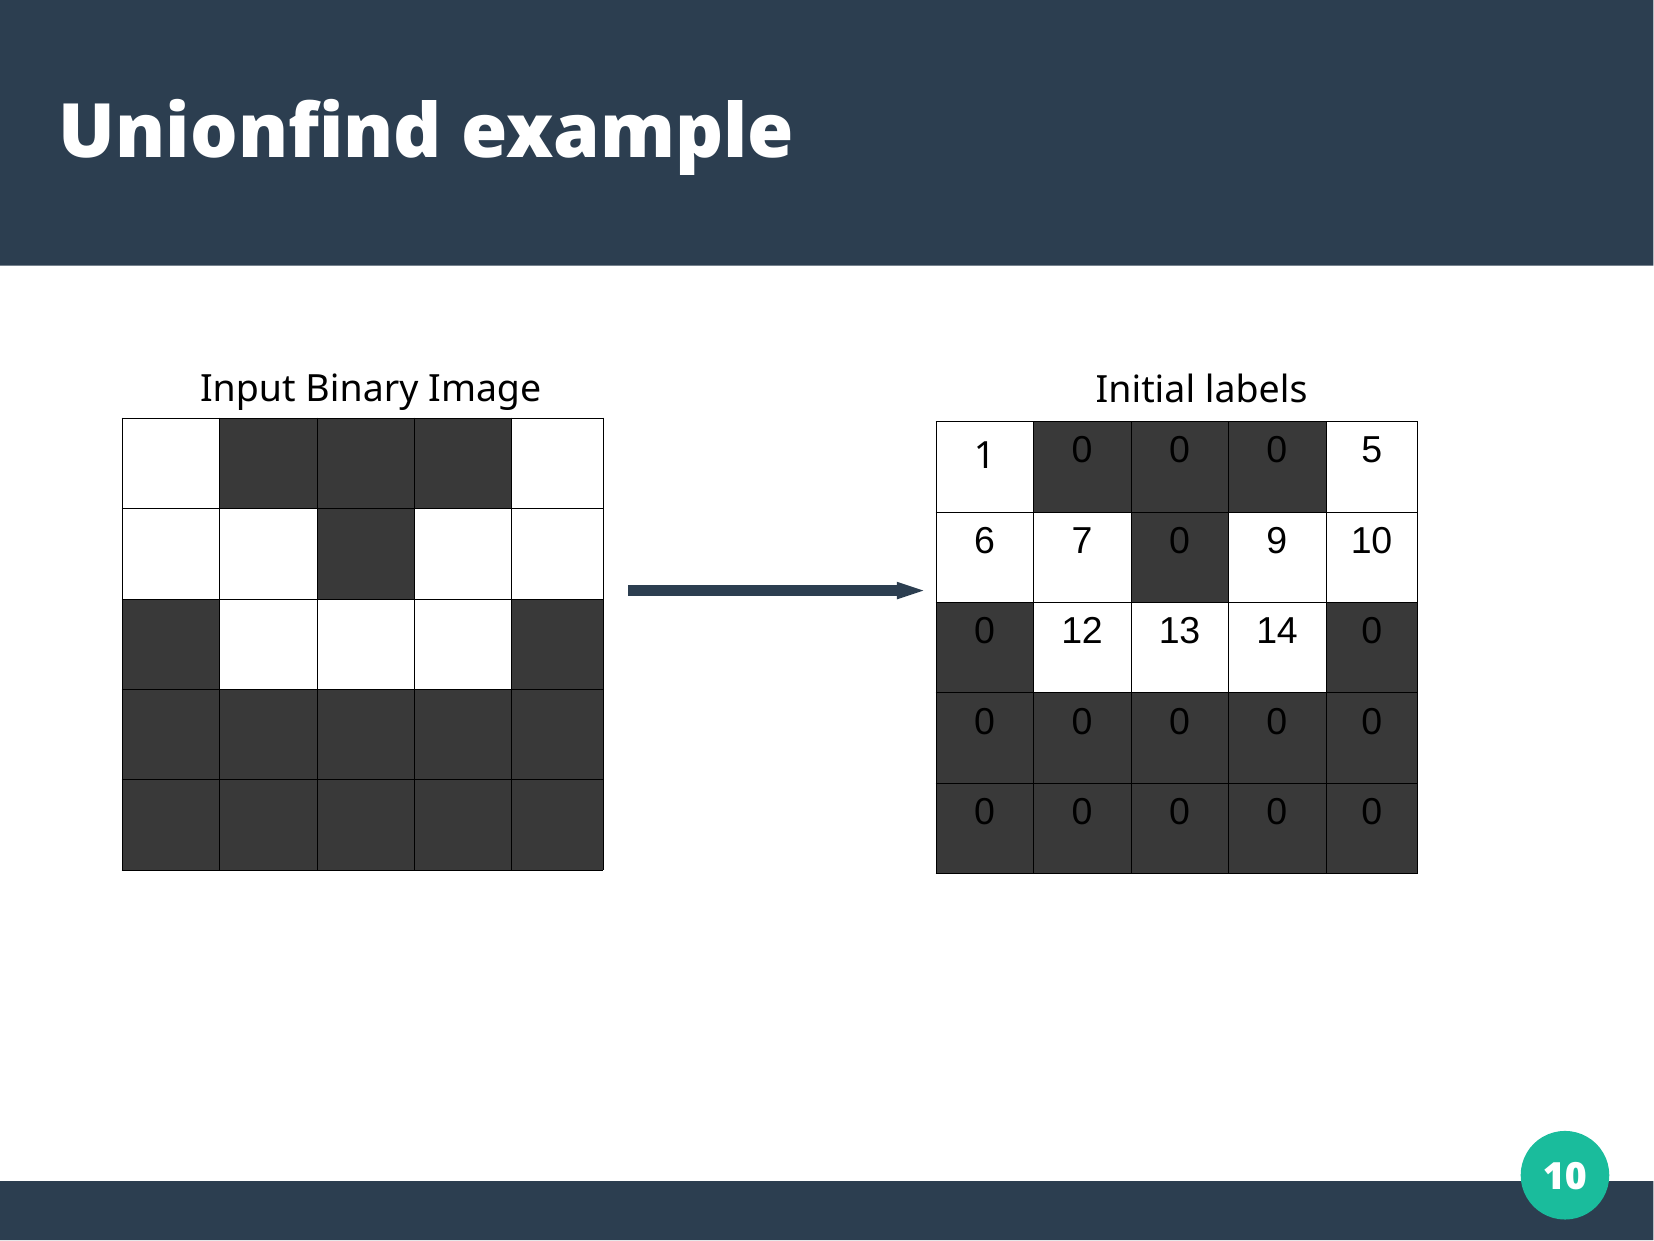

# Unionfind example
Input Binary Image
Initial labels
| | | | | |
| --- | --- | --- | --- | --- |
| | | | | |
| | | | | |
| | | | | |
| | | | | |
| 1 | 0 | 0 | 0 | 5 |
| --- | --- | --- | --- | --- |
| 6 | 7 | 0 | 9 | 10 |
| 0 | 12 | 13 | 14 | 0 |
| 0 | 0 | 0 | 0 | 0 |
| 0 | 0 | 0 | 0 | 0 |
10